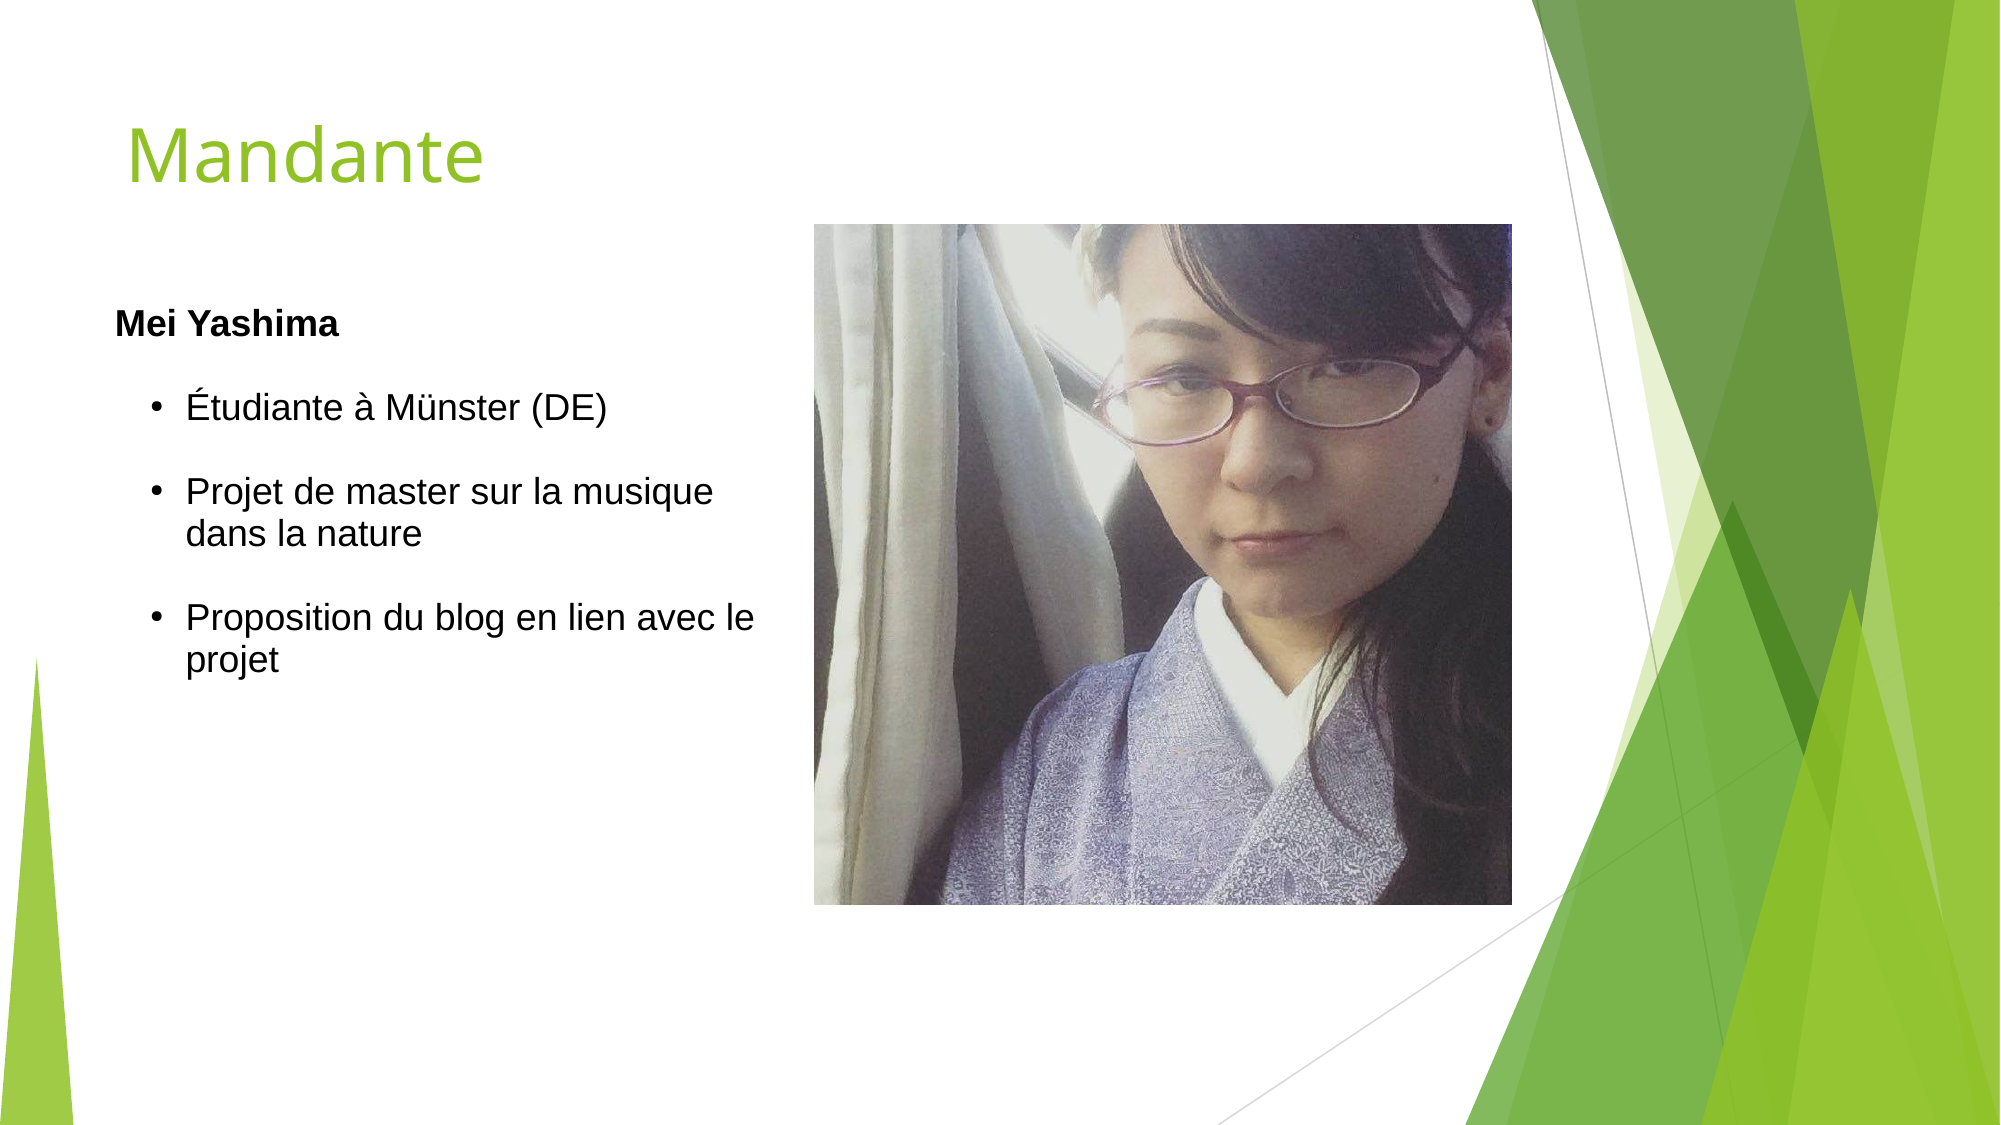

# Mandante
Mei Yashima
Étudiante à Münster (DE)
Projet de master sur la musique dans la nature
Proposition du blog en lien avec le projet